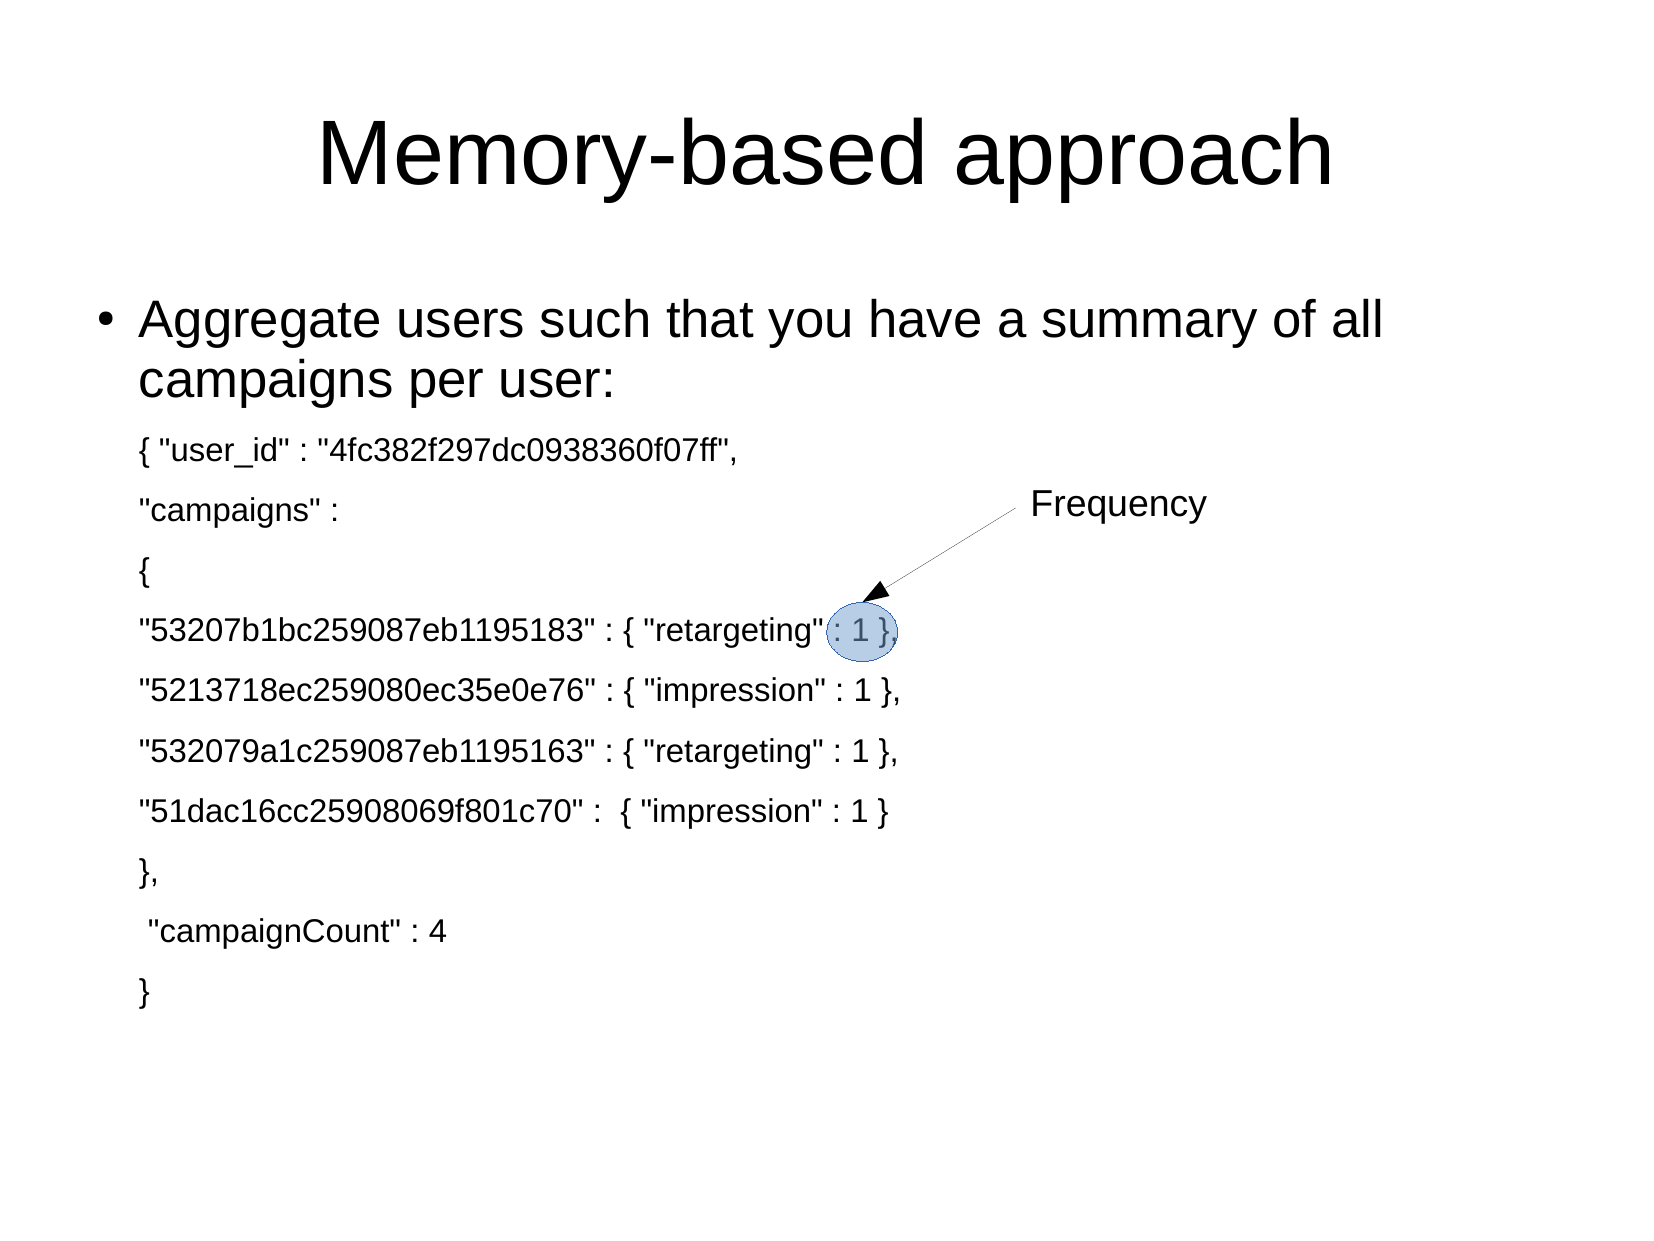

# Memory-based approach
Aggregate users such that you have a summary of all campaigns per user:
{ "user_id" : "4fc382f297dc0938360f07ff",
"campaigns" :
{
"53207b1bc259087eb1195183" : { "retargeting" : 1 },
"5213718ec259080ec35e0e76" : { "impression" : 1 },
"532079a1c259087eb1195163" : { "retargeting" : 1 },
"51dac16cc25908069f801c70" : { "impression" : 1 }
},
 "campaignCount" : 4
}
Frequency